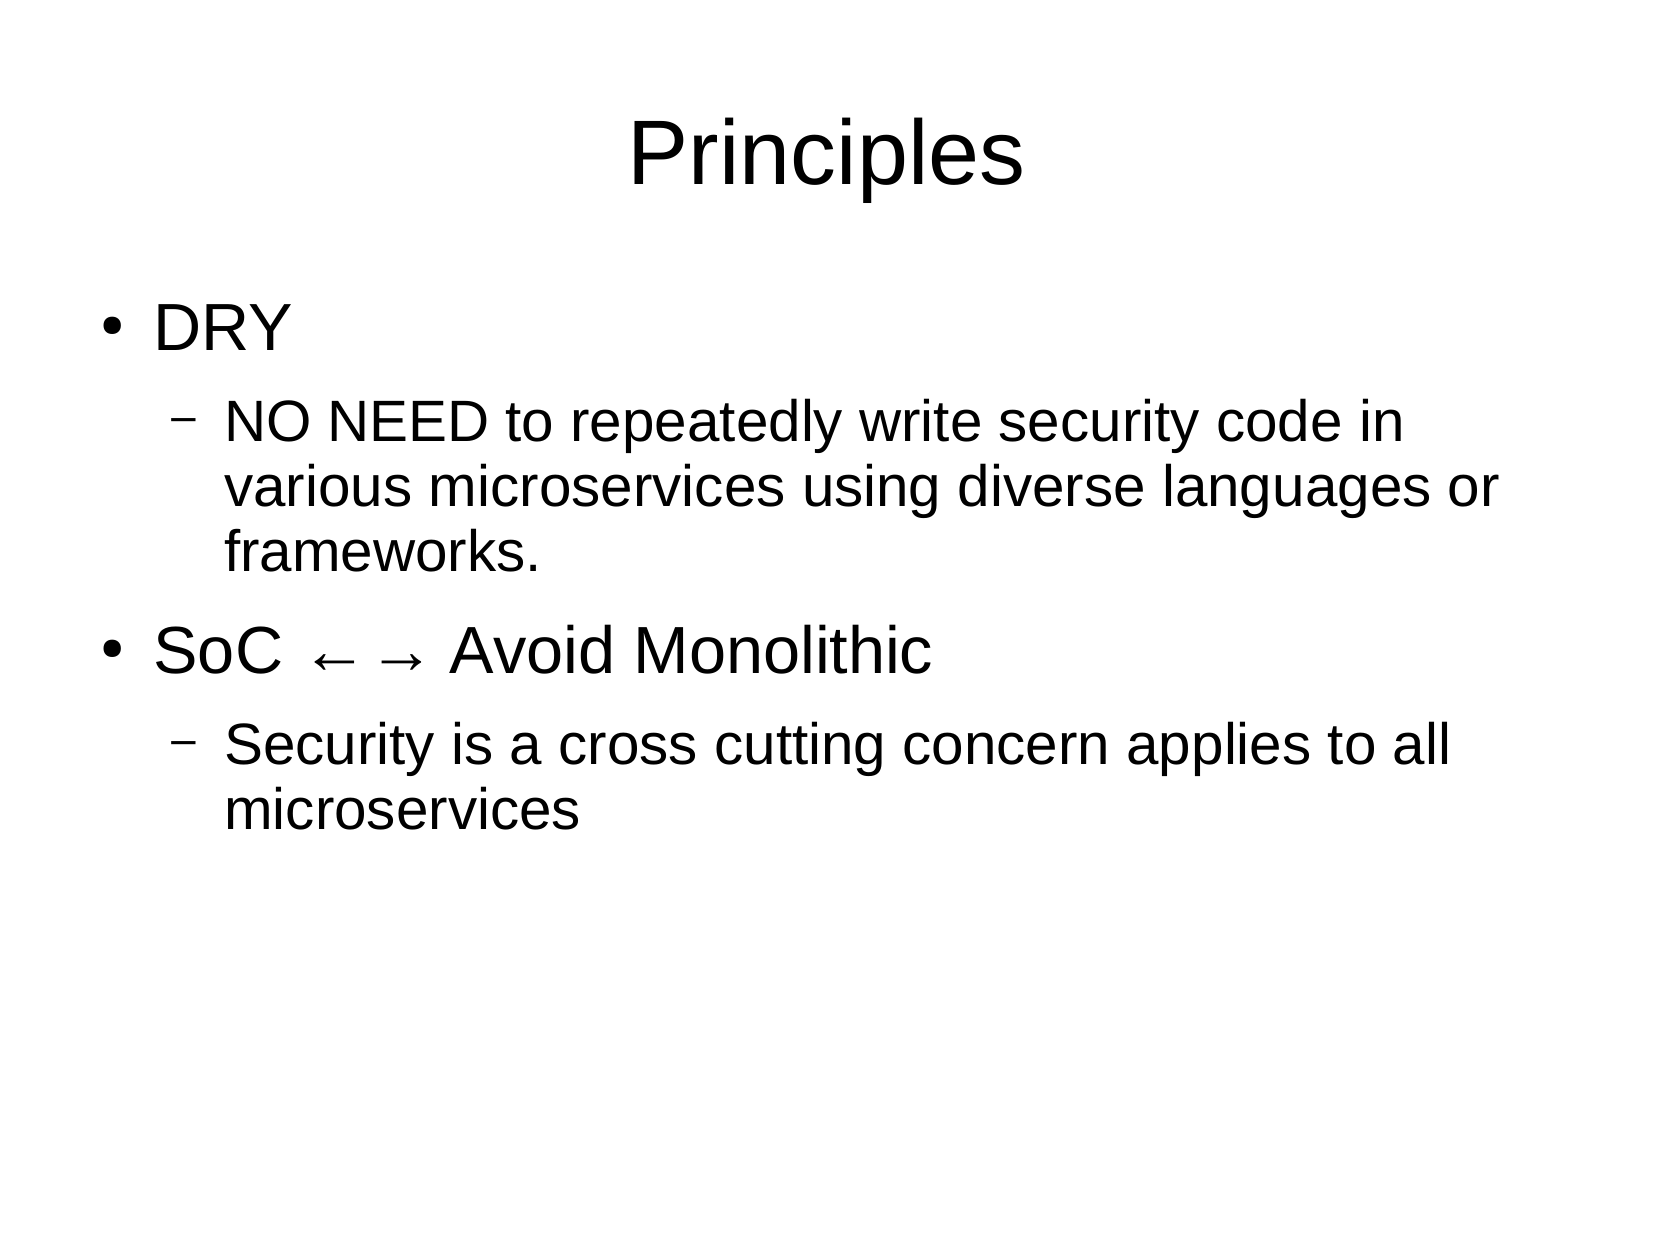

# Principles
DRY
NO NEED to repeatedly write security code in various microservices using diverse languages or frameworks.
SoC ←→ Avoid Monolithic
Security is a cross cutting concern applies to all microservices